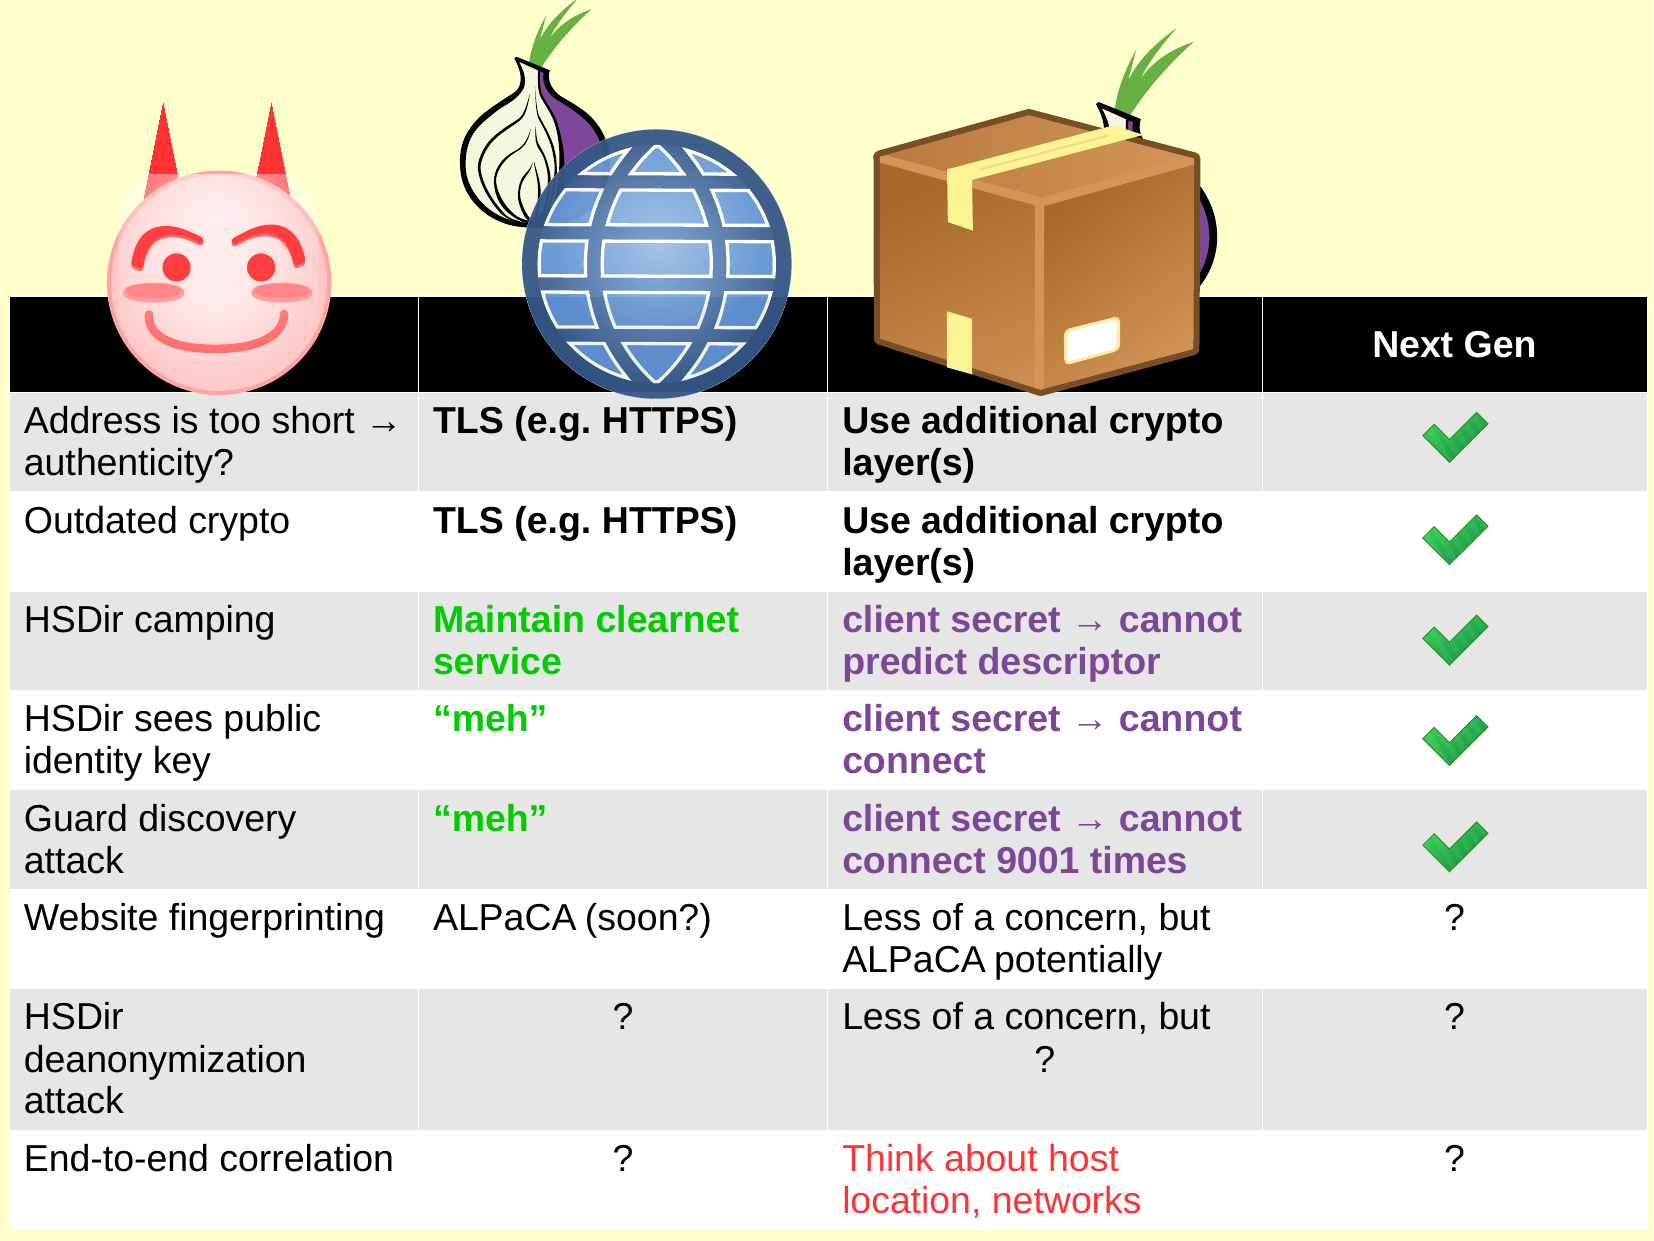

| | | | Next Gen |
| --- | --- | --- | --- |
| Address is too short → authenticity? | TLS (e.g. HTTPS) | Use additional crypto layer(s) | |
| Outdated crypto | TLS (e.g. HTTPS) | Use additional crypto layer(s) | |
| HSDir camping | Maintain clearnet service | client secret → cannot predict descriptor | |
| HSDir sees public identity key | “meh” | client secret → cannot connect | |
| Guard discovery attack | “meh” | client secret → cannot connect 9001 times | |
| Website fingerprinting | ALPaCA (soon?) | Less of a concern, but ALPaCA potentially | ? |
| HSDir deanonymization attack | ? | Less of a concern, but ? | ? |
| End-to-end correlation | ? | Think about host location, networks | ? |